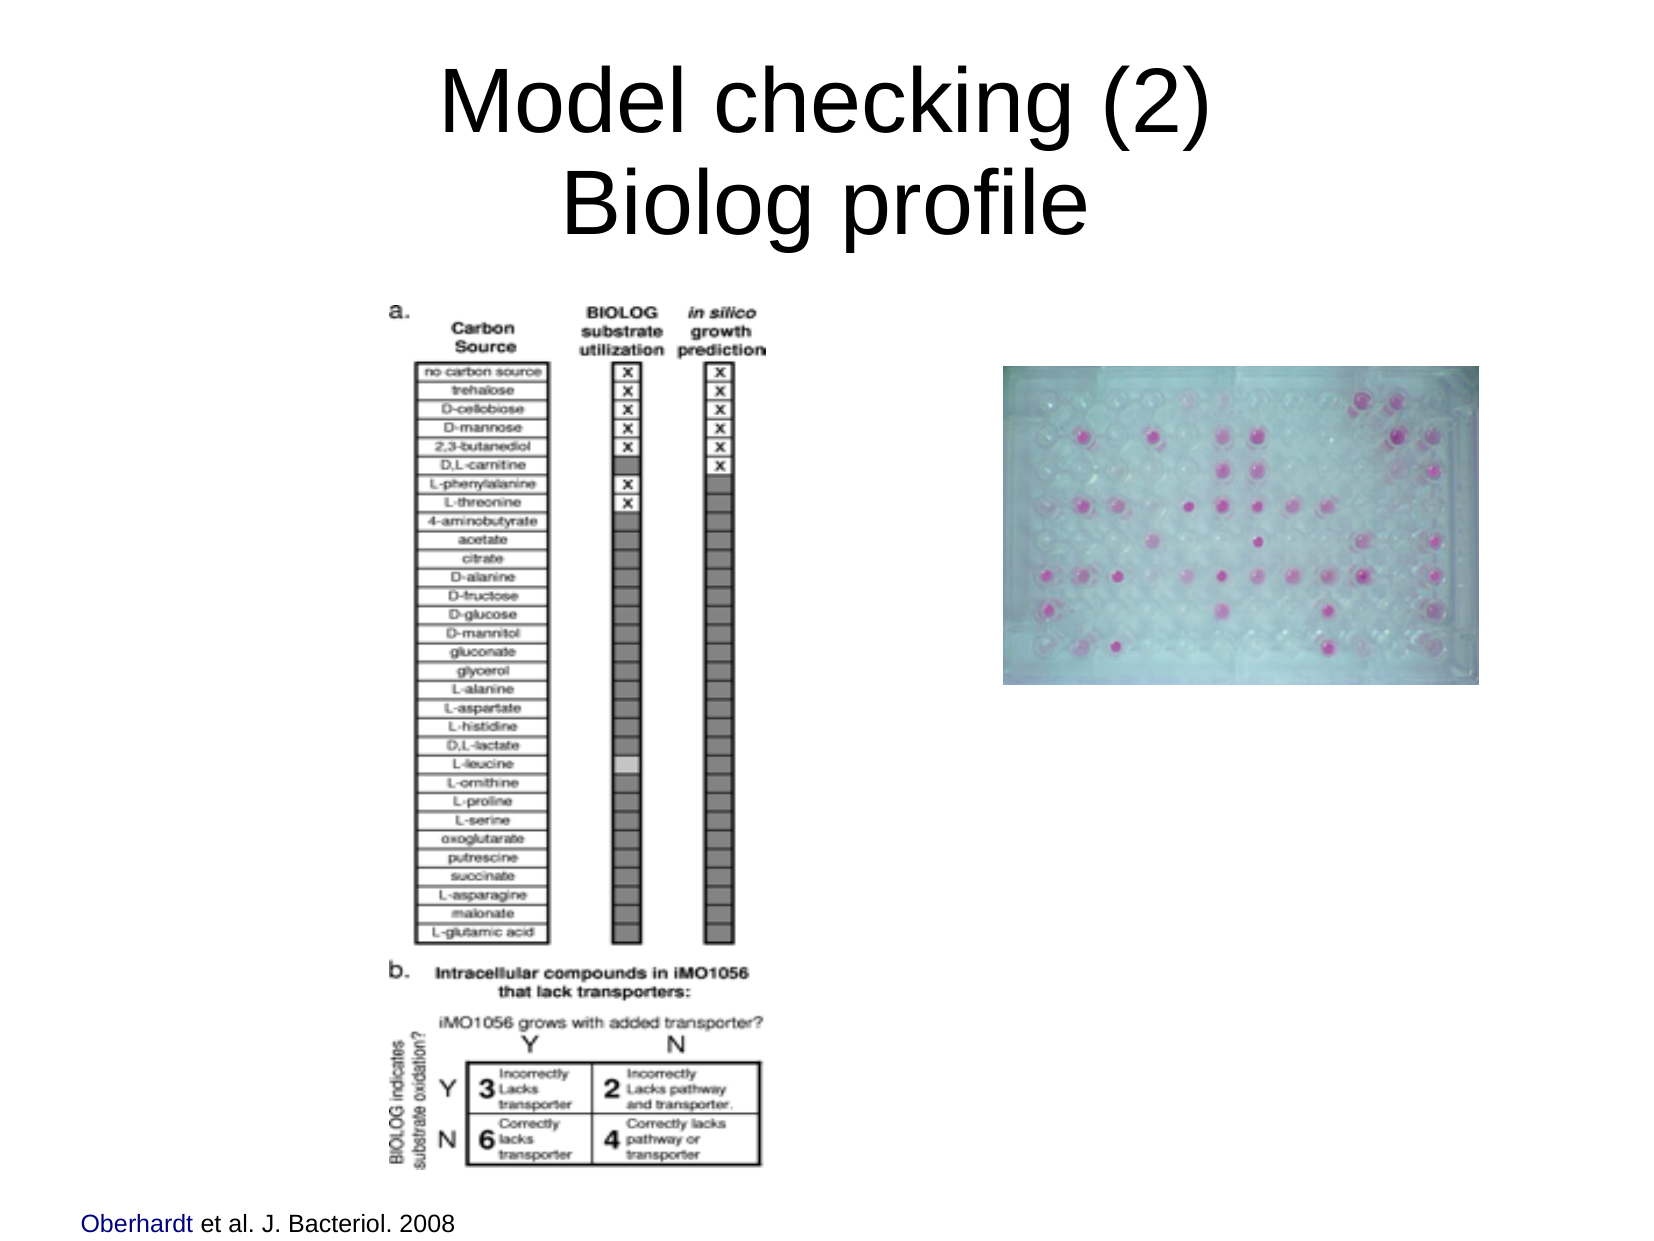

# Model checking (2) Biolog profile
Oberhardt et al. J. Bacteriol. 2008